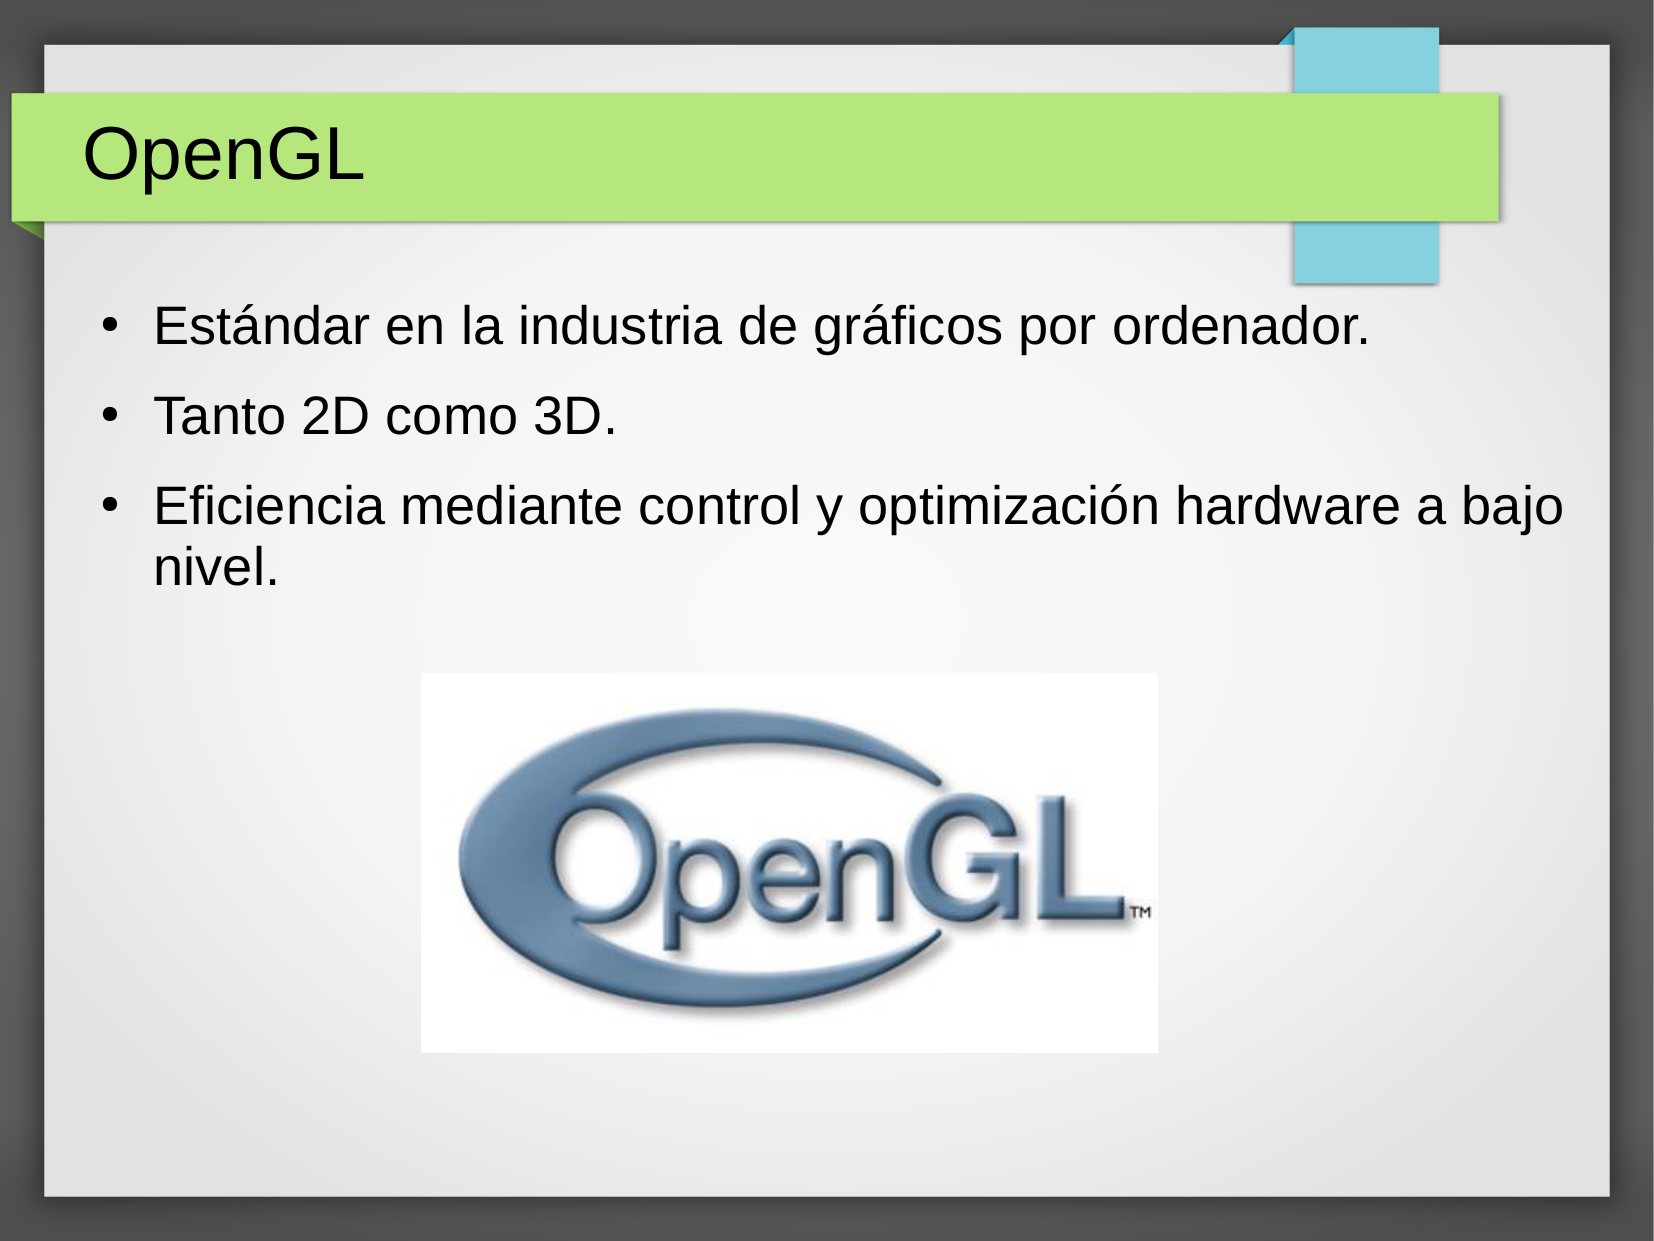

# OpenGL
Estándar en la industria de gráficos por ordenador.
Tanto 2D como 3D.
Eficiencia mediante control y optimización hardware a bajo nivel.